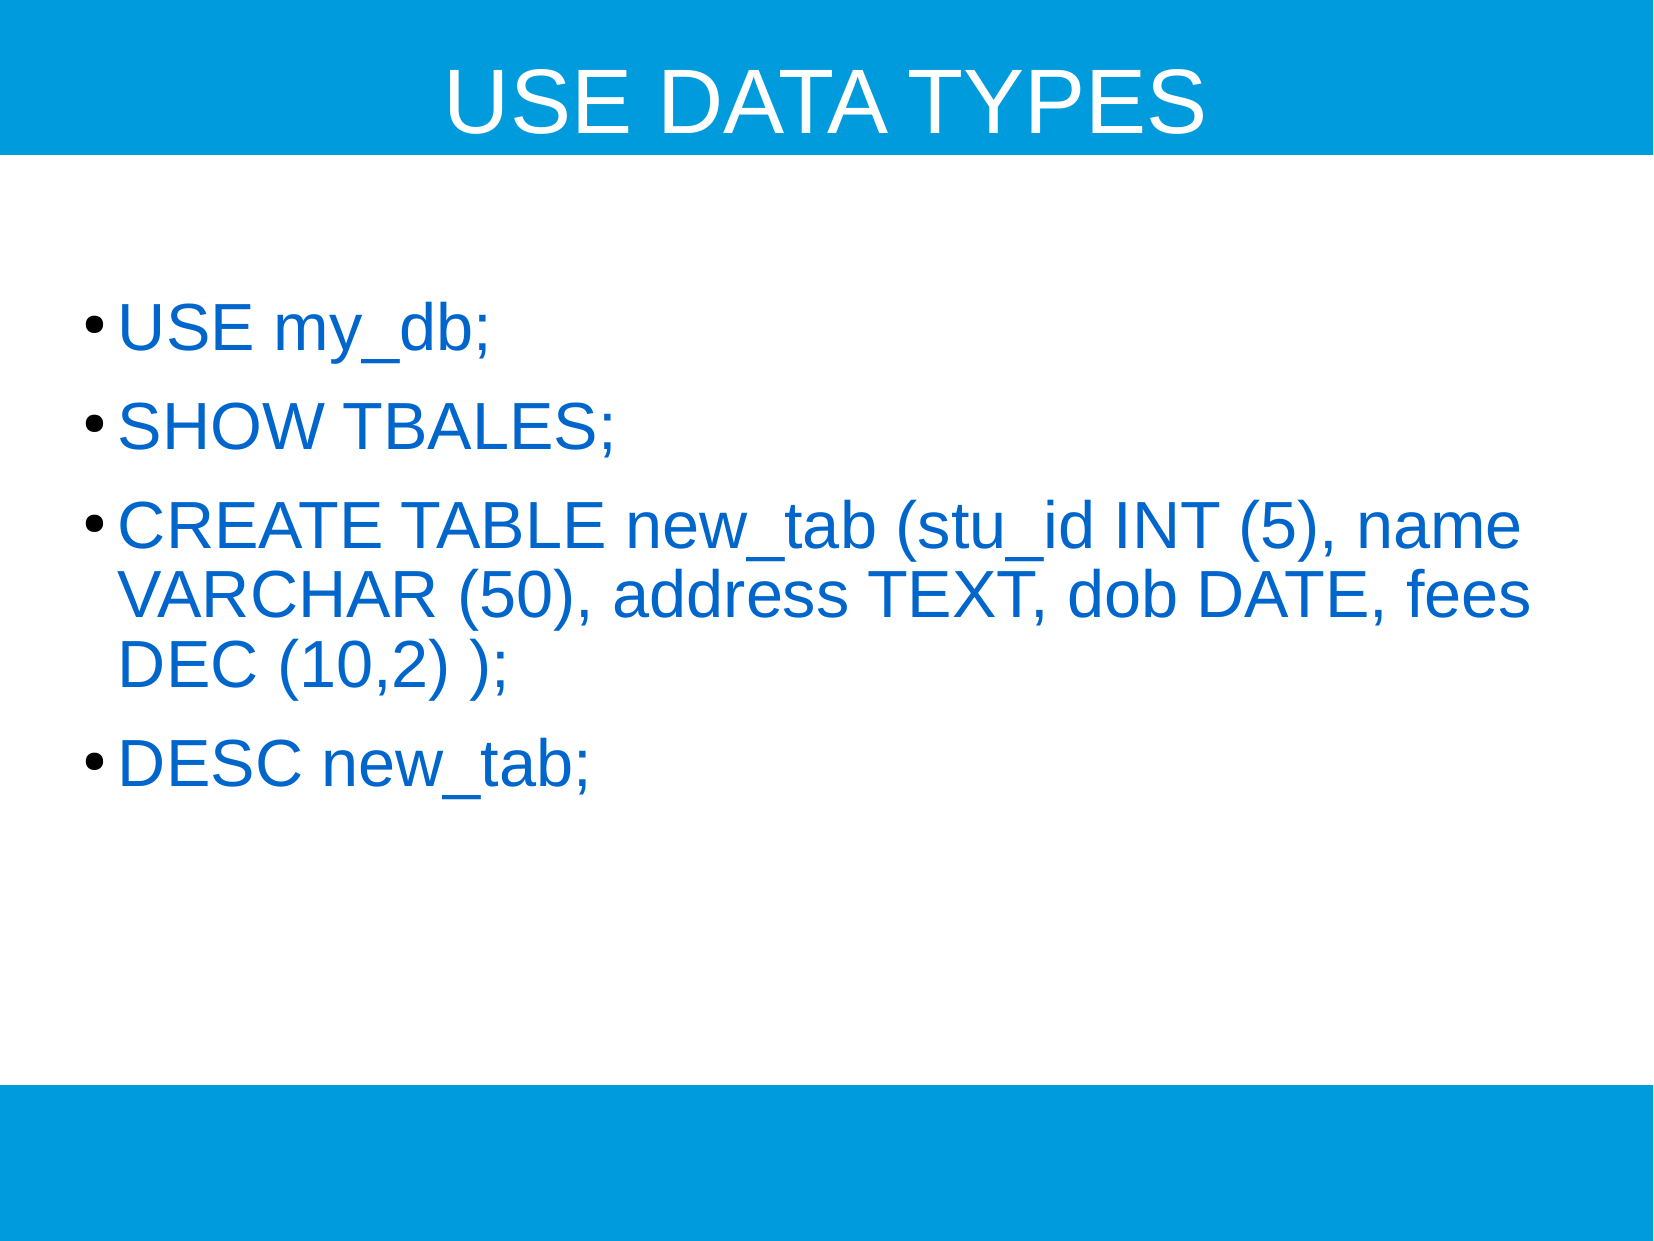

# USE DATA TYPES
USE my_db;
SHOW TBALES;
CREATE TABLE new_tab (stu_id INT (5), name VARCHAR (50), address TEXT, dob DATE, fees DEC (10,2) );
DESC new_tab;